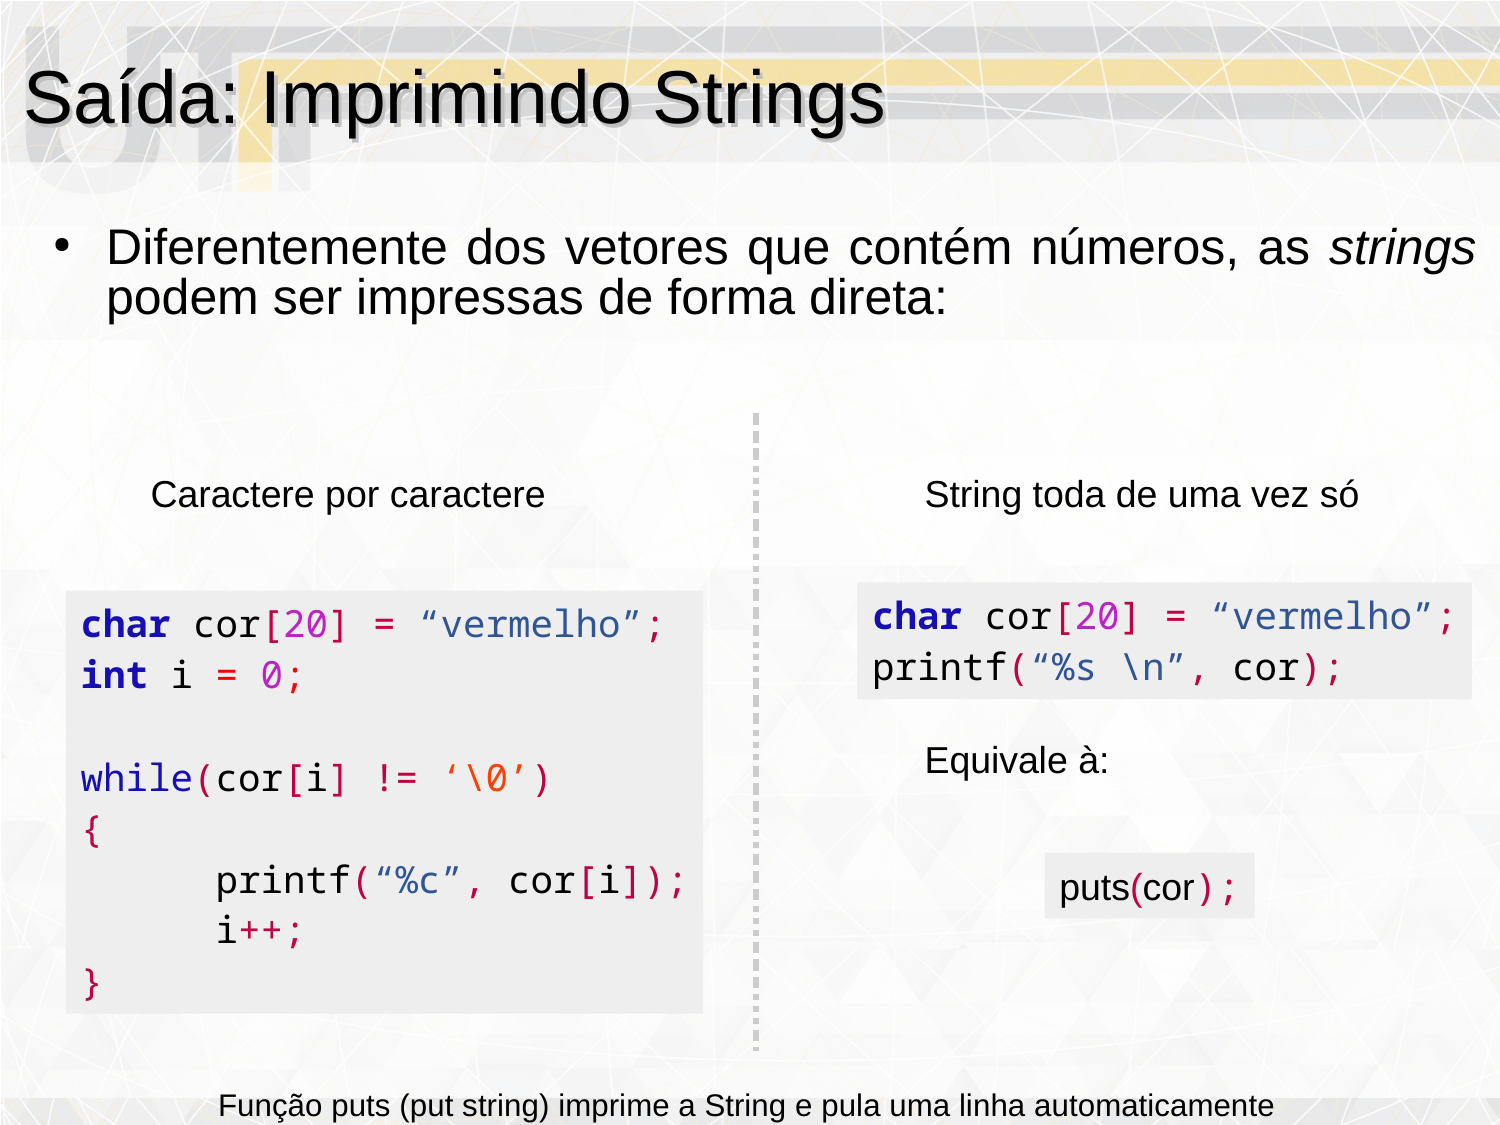

# Saída: Imprimindo Strings
Diferentemente dos vetores que contém números, as strings podem ser impressas de forma direta:
Caractere por caractere
String toda de uma vez só
char cor[20] = “vermelho”;
printf(“%s \n”, cor);
char cor[20] = “vermelho”;
int i = 0;
while(cor[i] != ‘\0’)
{
 printf(“%c”, cor[i]);
 i++;
}
Equivale à:
puts(cor);
Função puts (put string) imprime a String e pula uma linha automaticamente